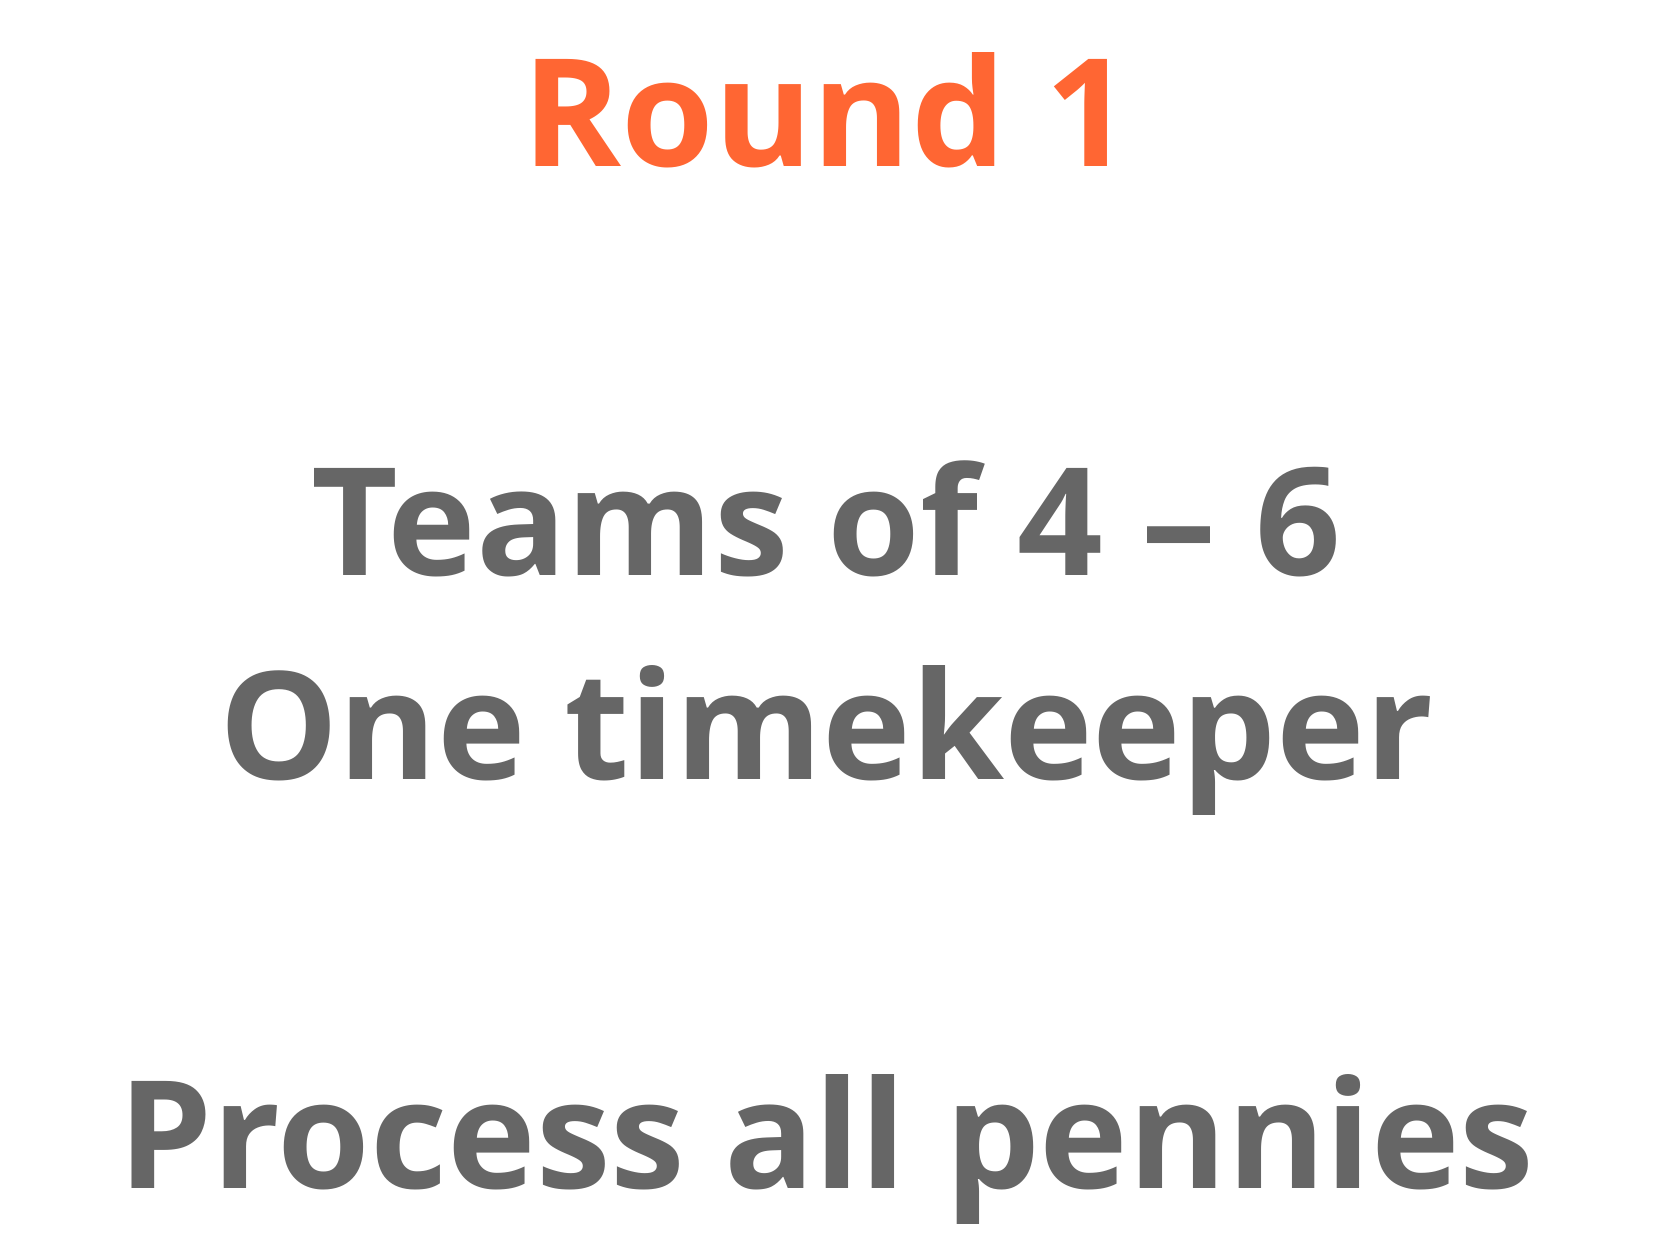

# Round 1 Teams of 4 – 6 One timekeeper Process all pennies